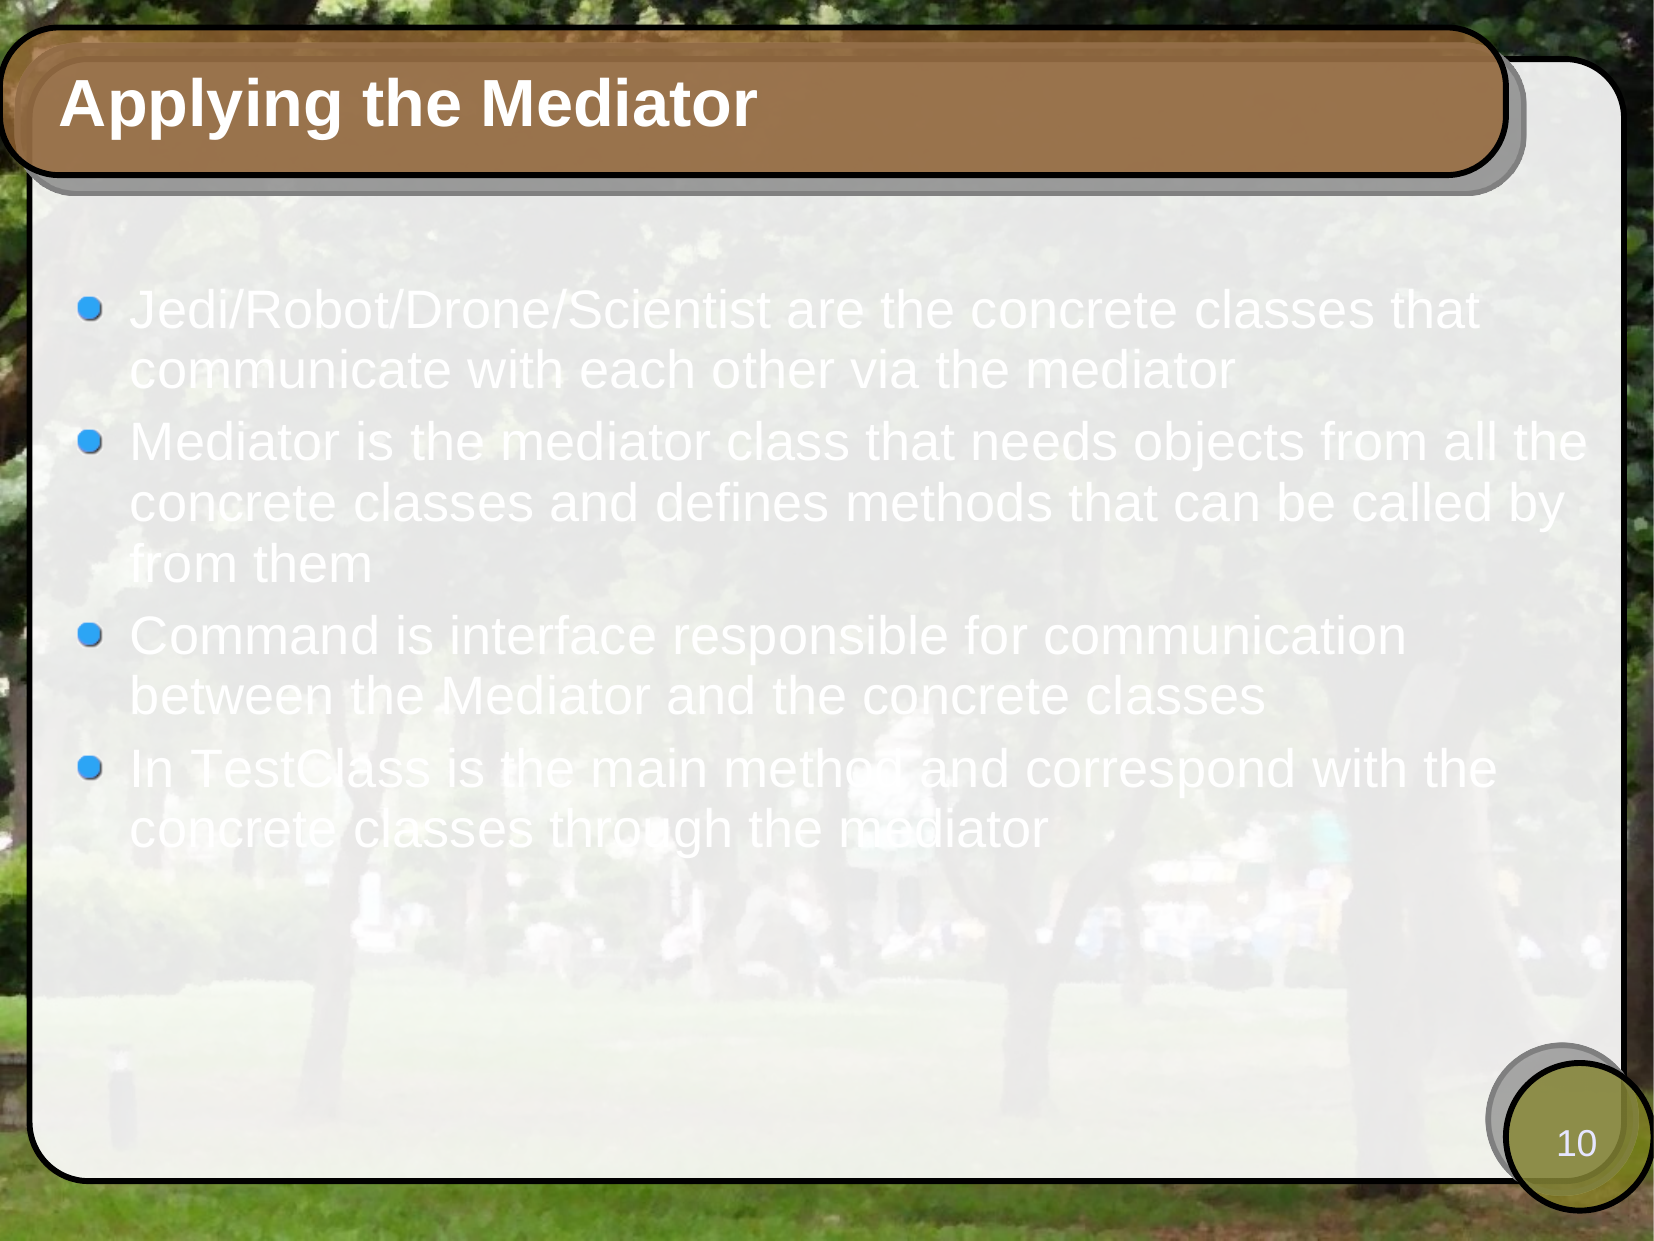

# Applying the Mediator
Jedi/Robot/Drone/Scientist are the concrete classes that communicate with each other via the mediator
Mediator is the mediator class that needs objects from all the concrete classes and defines methods that can be called by from them
Command is interface responsible for communication between the Mediator and the concrete classes
In TestClass is the main method and correspond with the concrete classes through the mediator
10